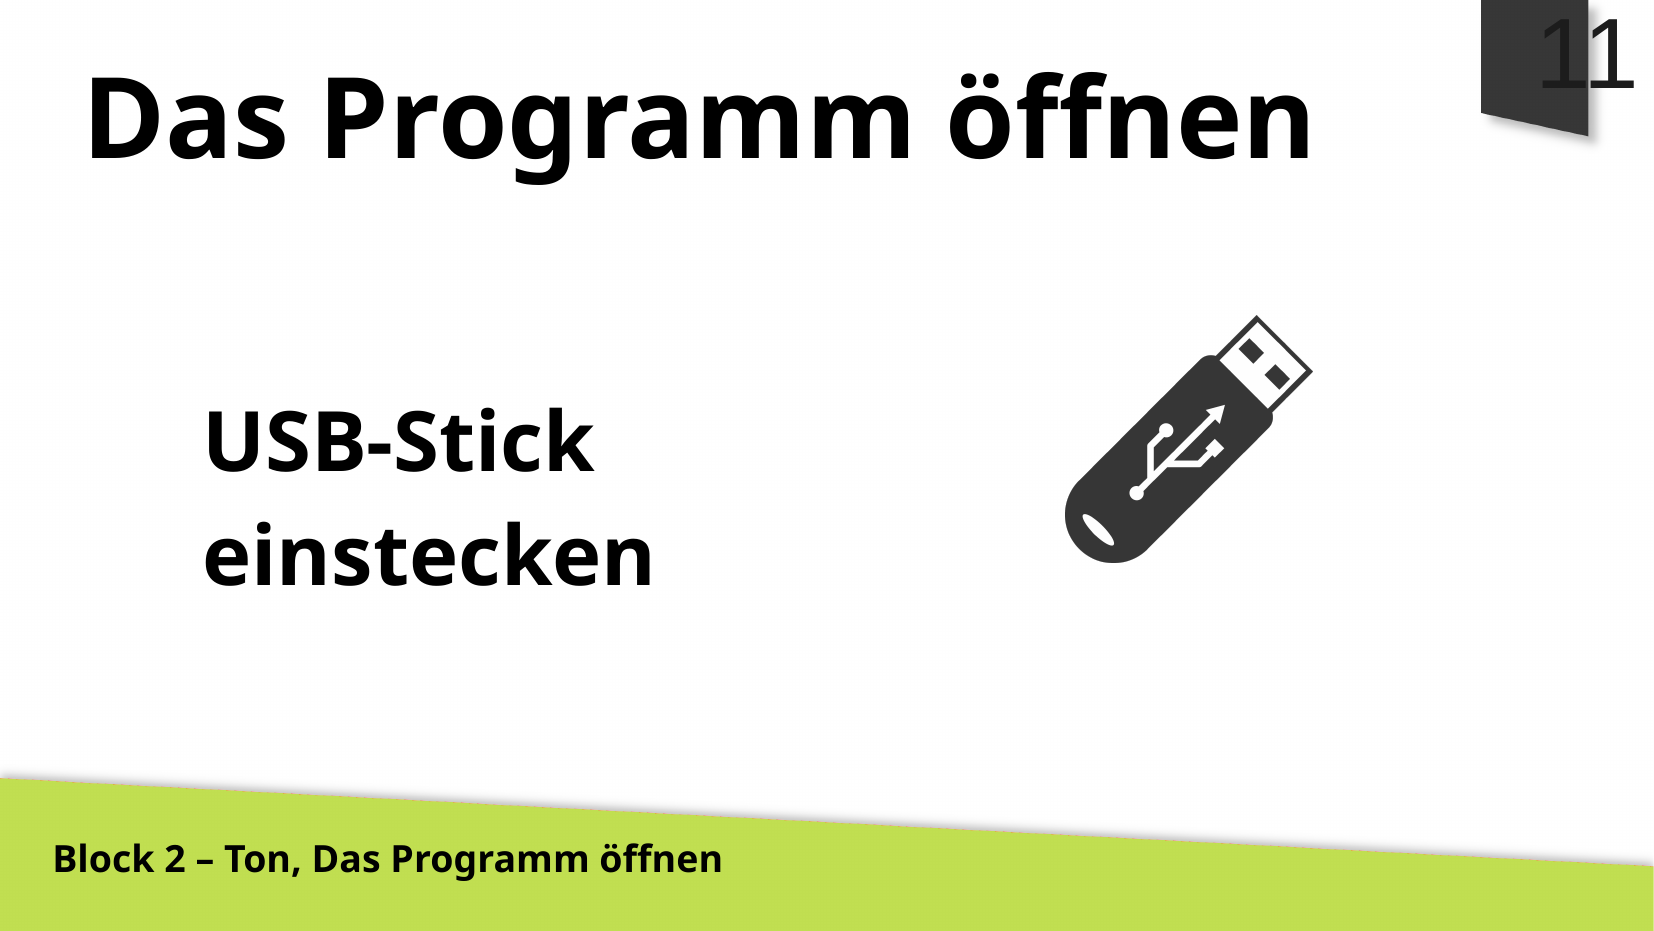

# Das Programm öffnen
USB-Stick einstecken
Block 2 – Ton, Das Programm öffnen